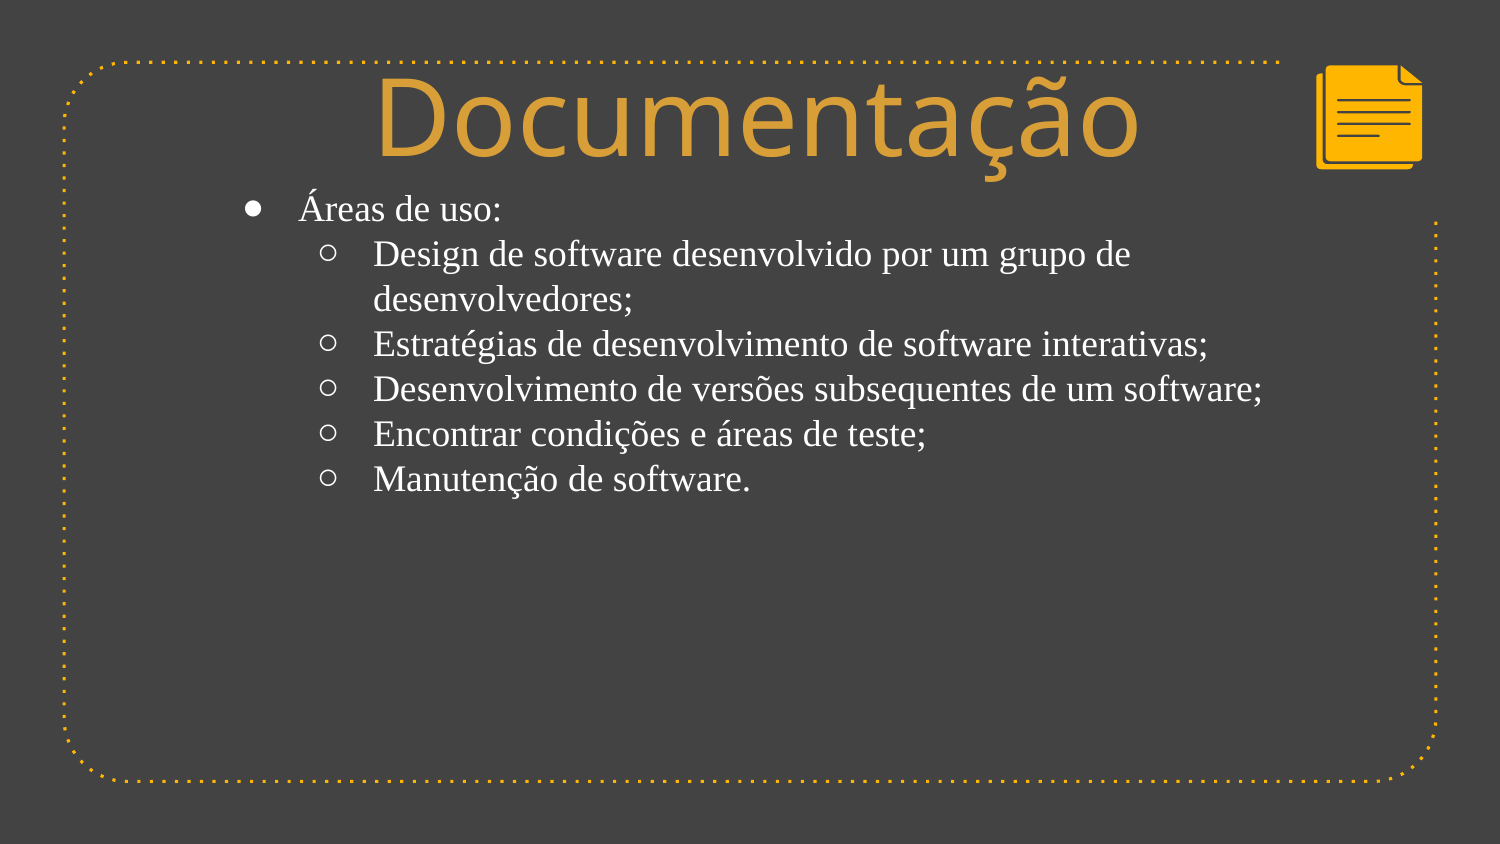

# Documentação
Áreas de uso:
Design de software desenvolvido por um grupo de desenvolvedores;
Estratégias de desenvolvimento de software interativas;
Desenvolvimento de versões subsequentes de um software;
Encontrar condições e áreas de teste;
Manutenção de software.